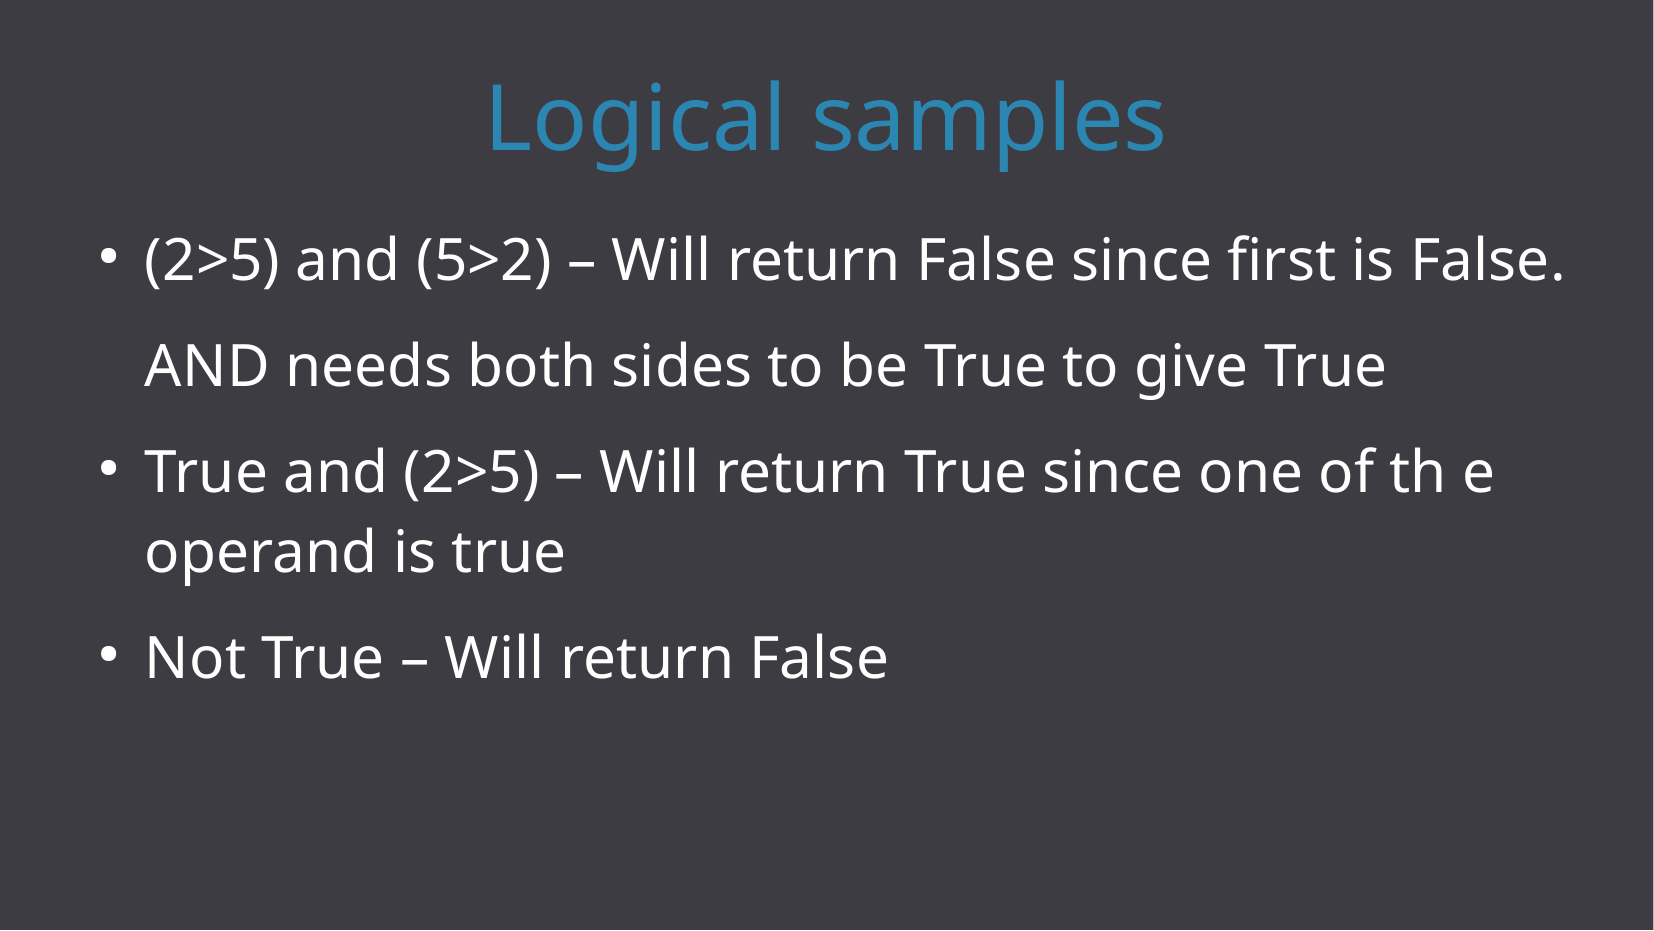

# Logical samples
(2>5) and (5>2) – Will return False since first is False.
AND needs both sides to be True to give True
True and (2>5) – Will return True since one of th e operand is true
Not True – Will return False